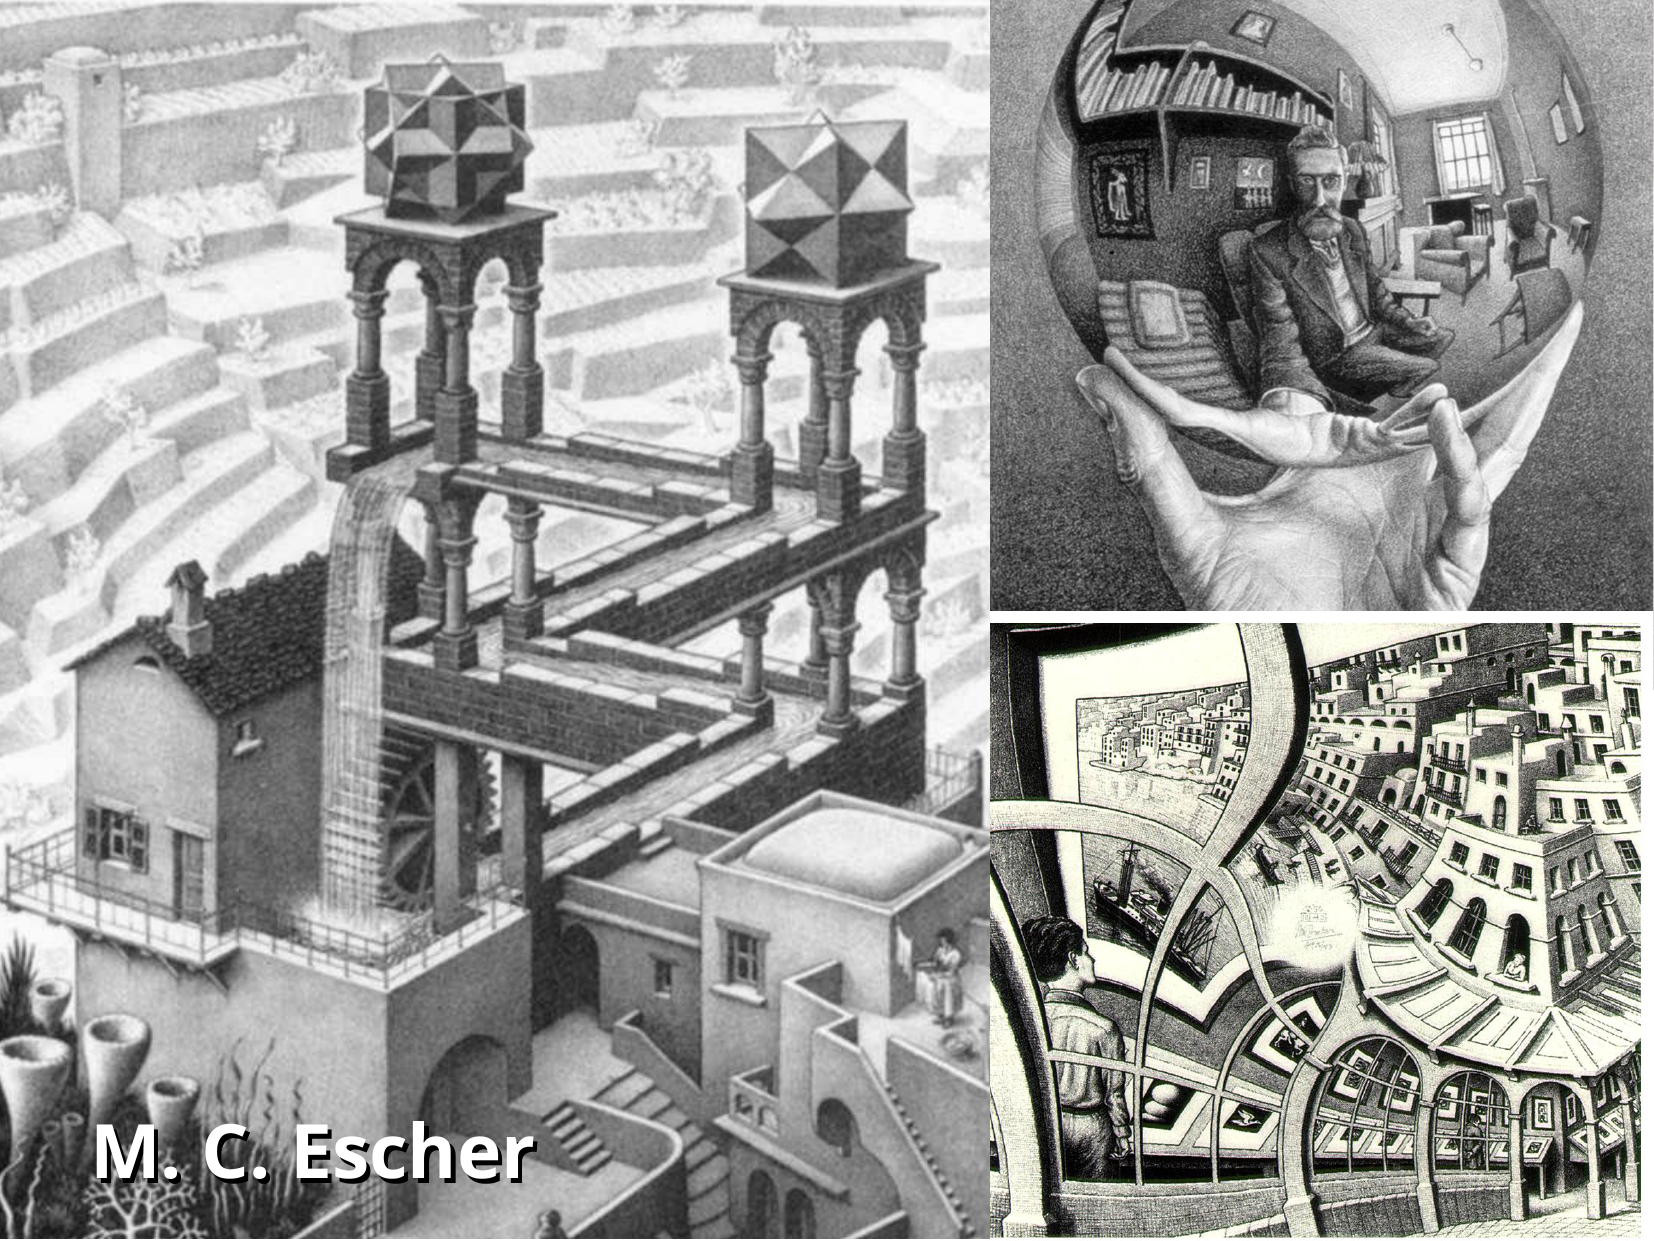

# M. C. Escher
10/10/2013
Fisica Para Todos (Nuñez+Asorey+Estupinian)
5